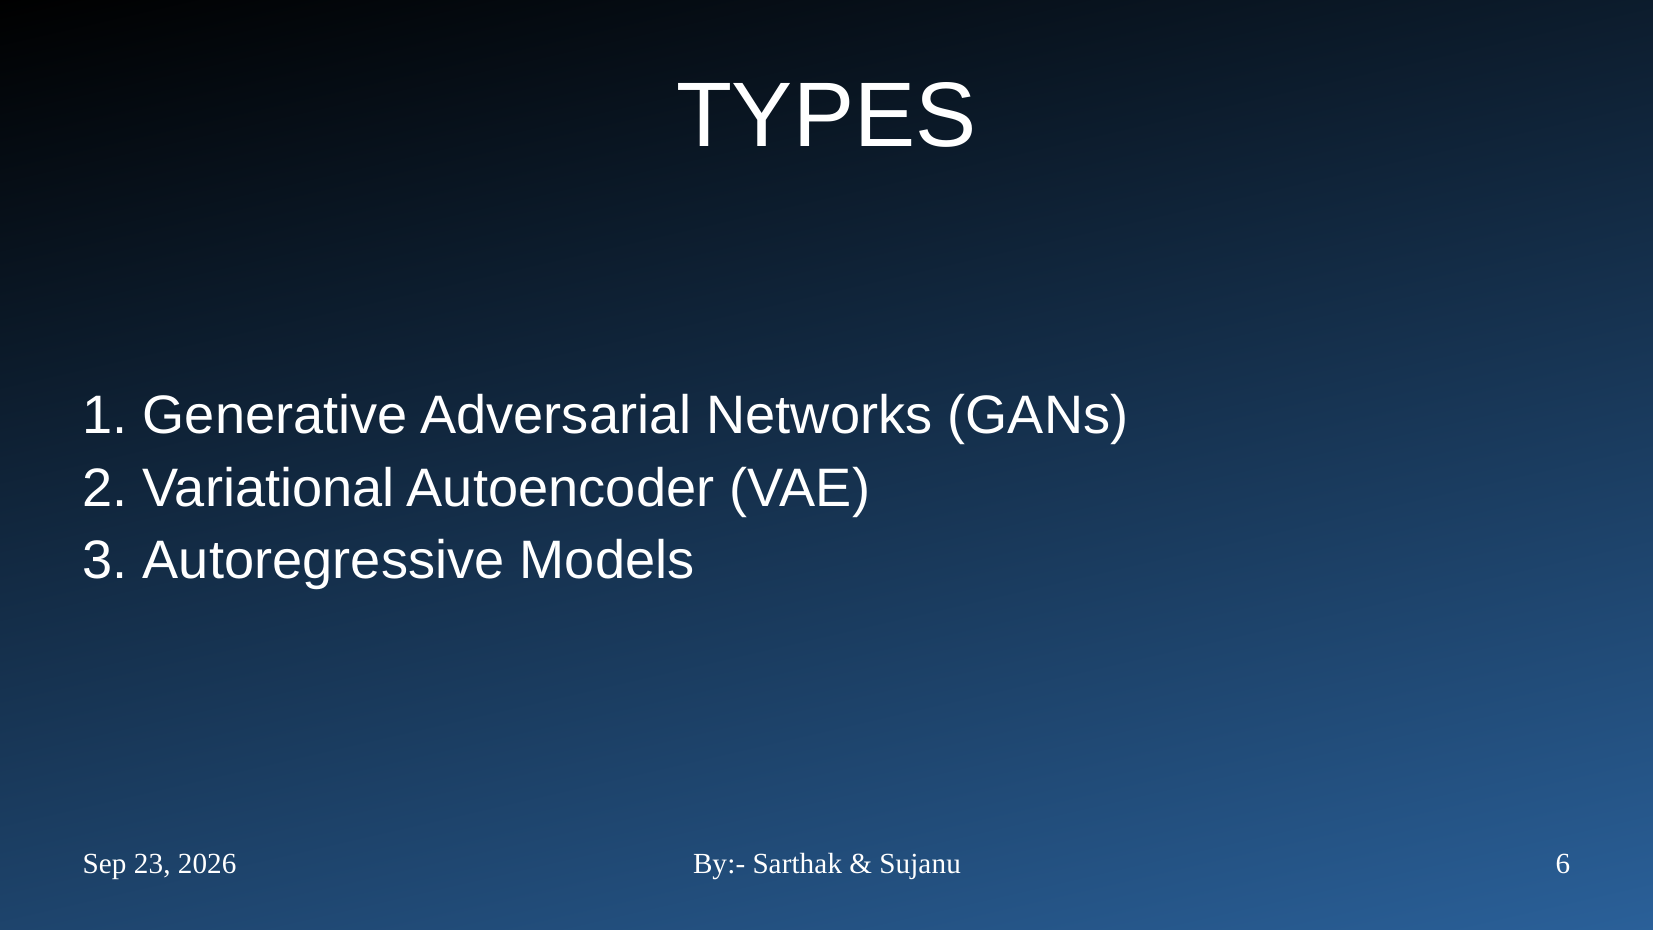

# TYPES
 Generative Adversarial Networks (GANs)
 Variational Autoencoder (VAE)
 Autoregressive Models
By:- Sarthak & Sujanu
6